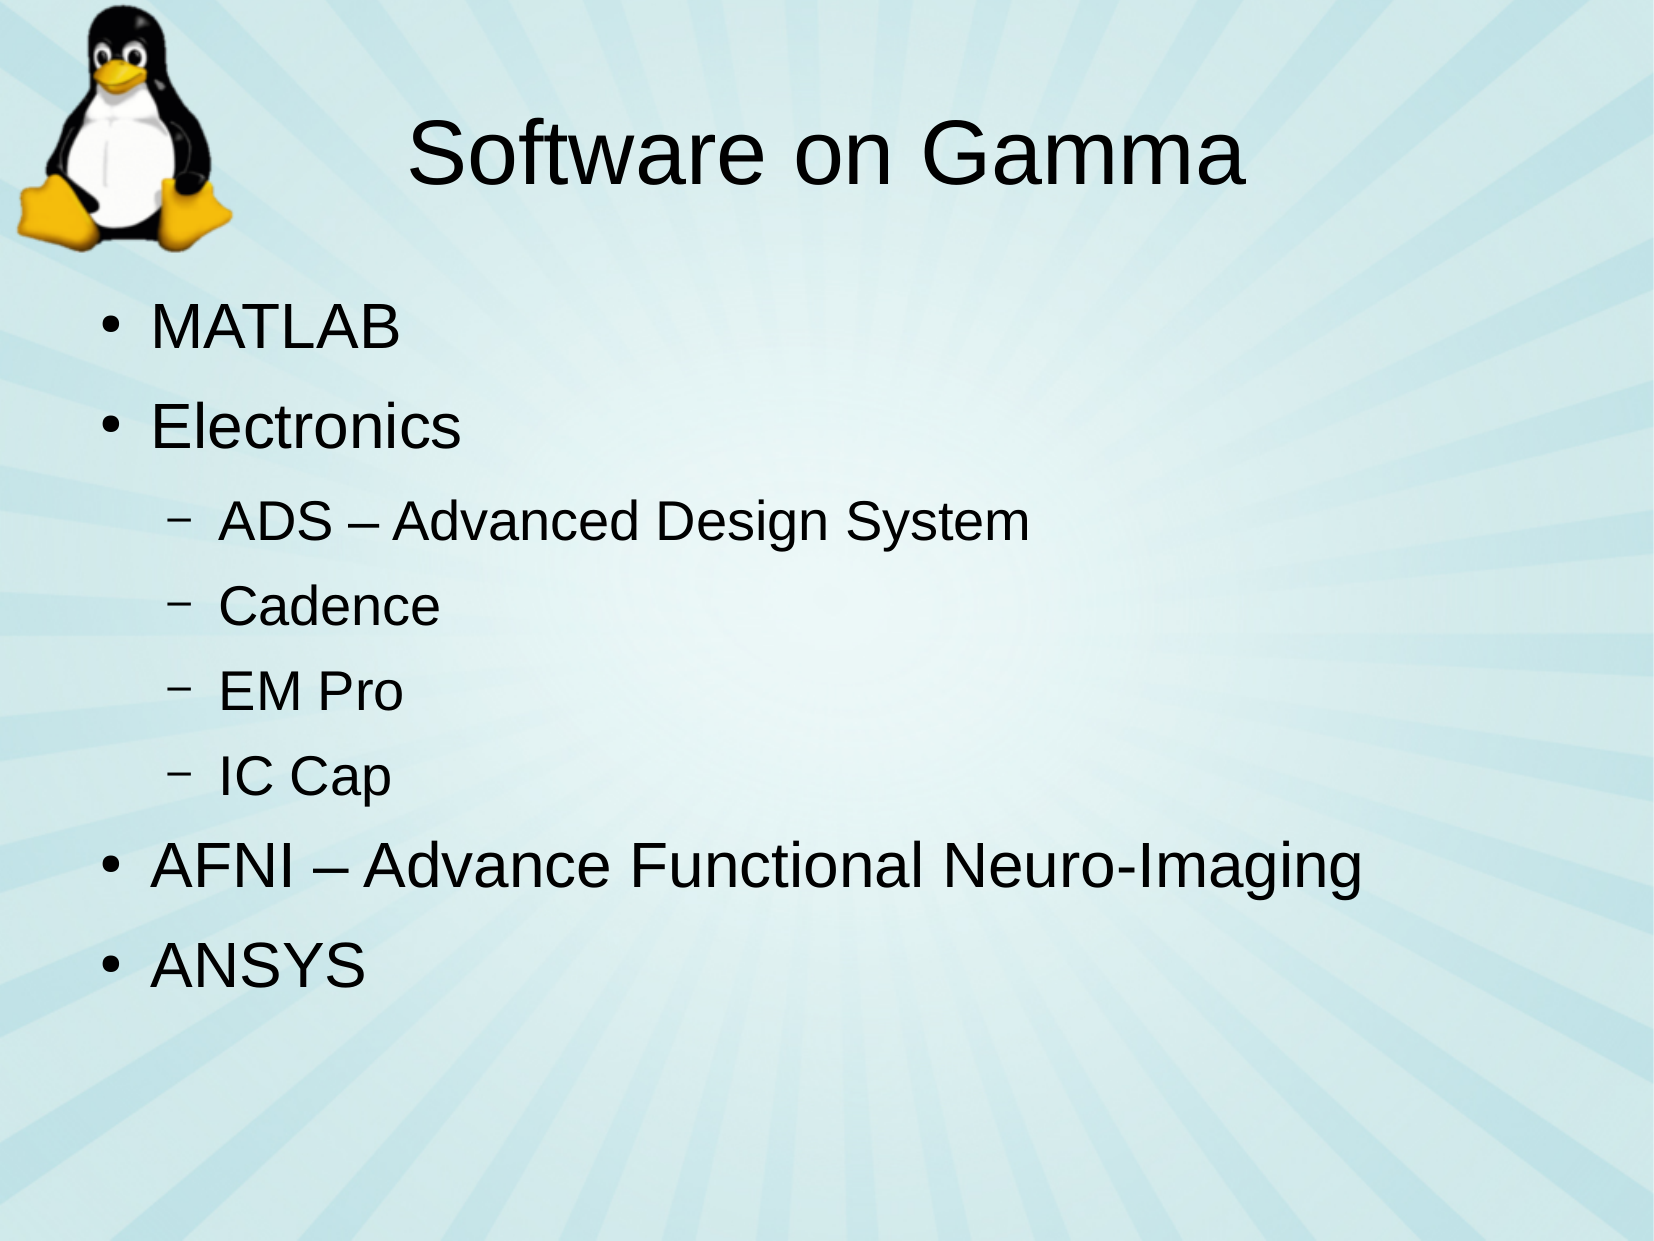

# Software on Gamma
MATLAB
Electronics
ADS – Advanced Design System
Cadence
EM Pro
IC Cap
AFNI – Advance Functional Neuro-Imaging
ANSYS